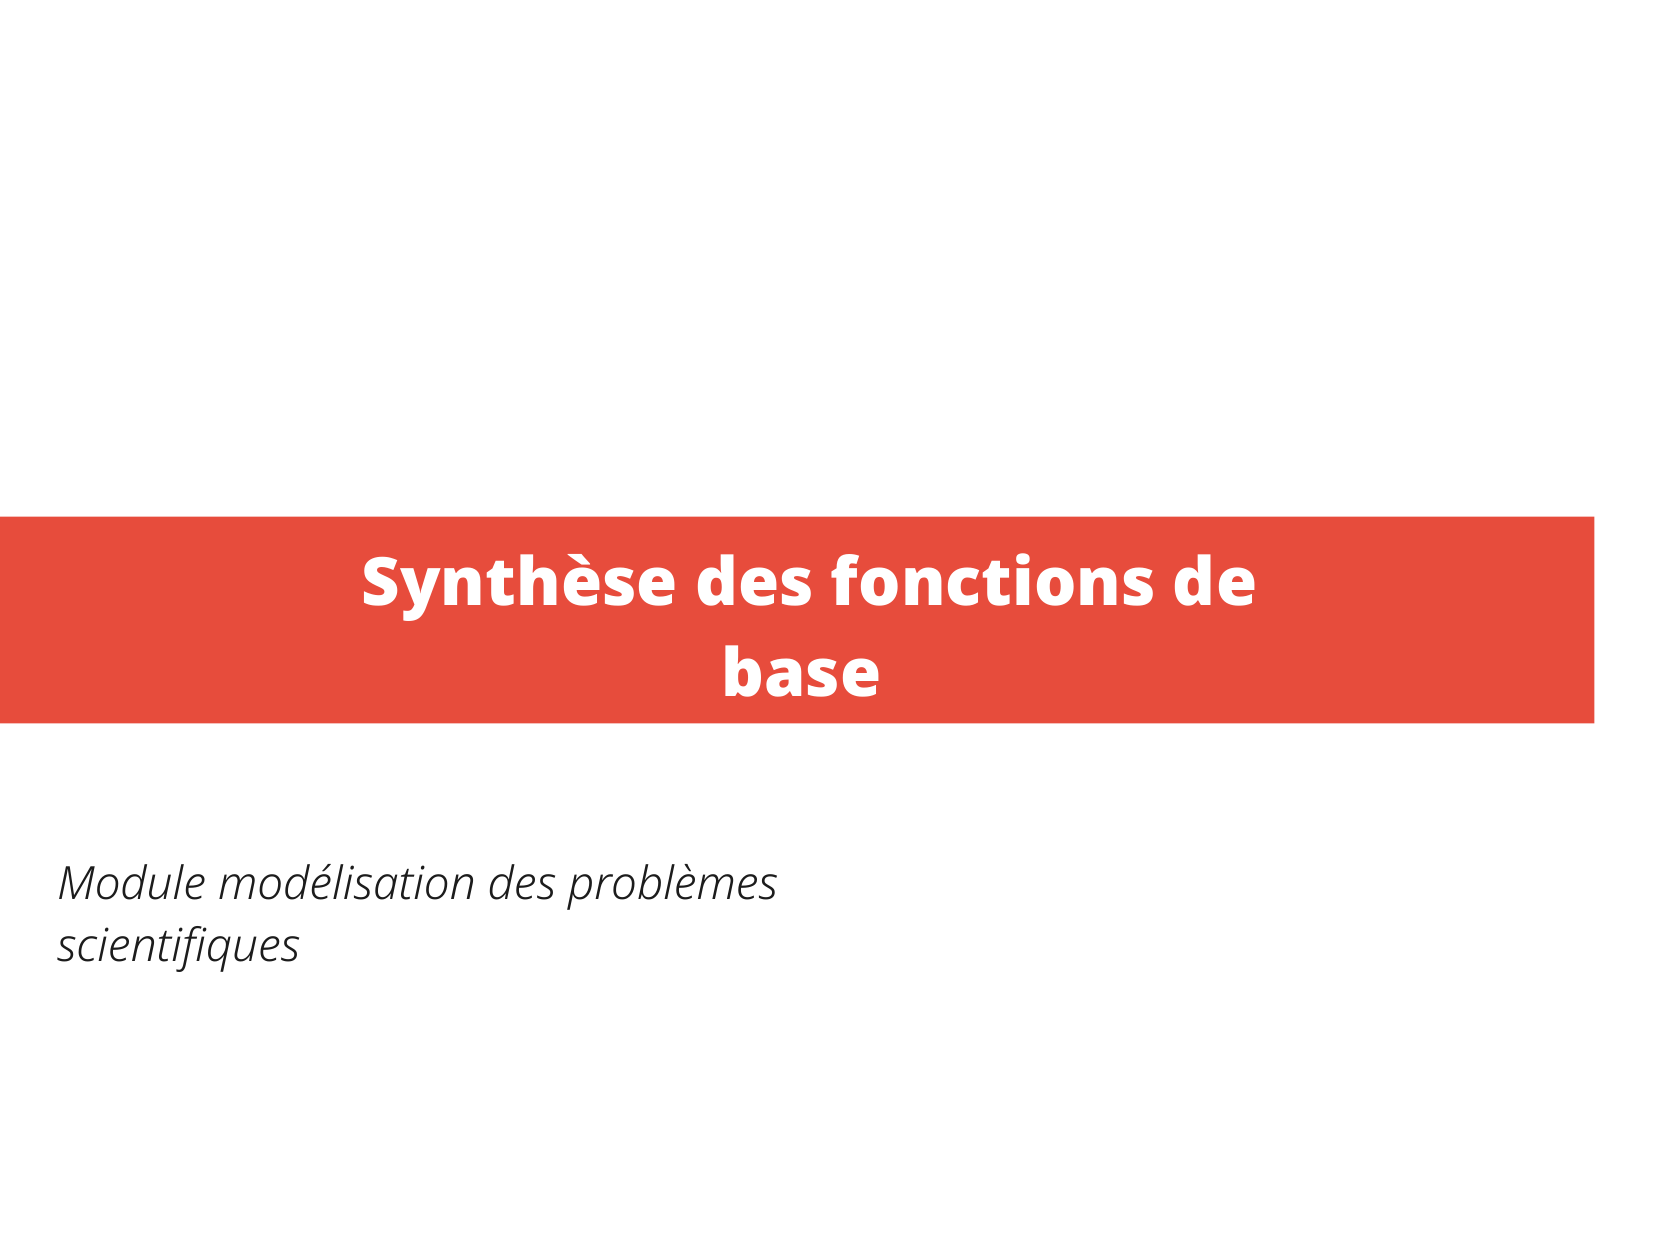

# Synthèse des fonctions de base pour l’analyse de données
Module modélisation des problèmes scientifiques